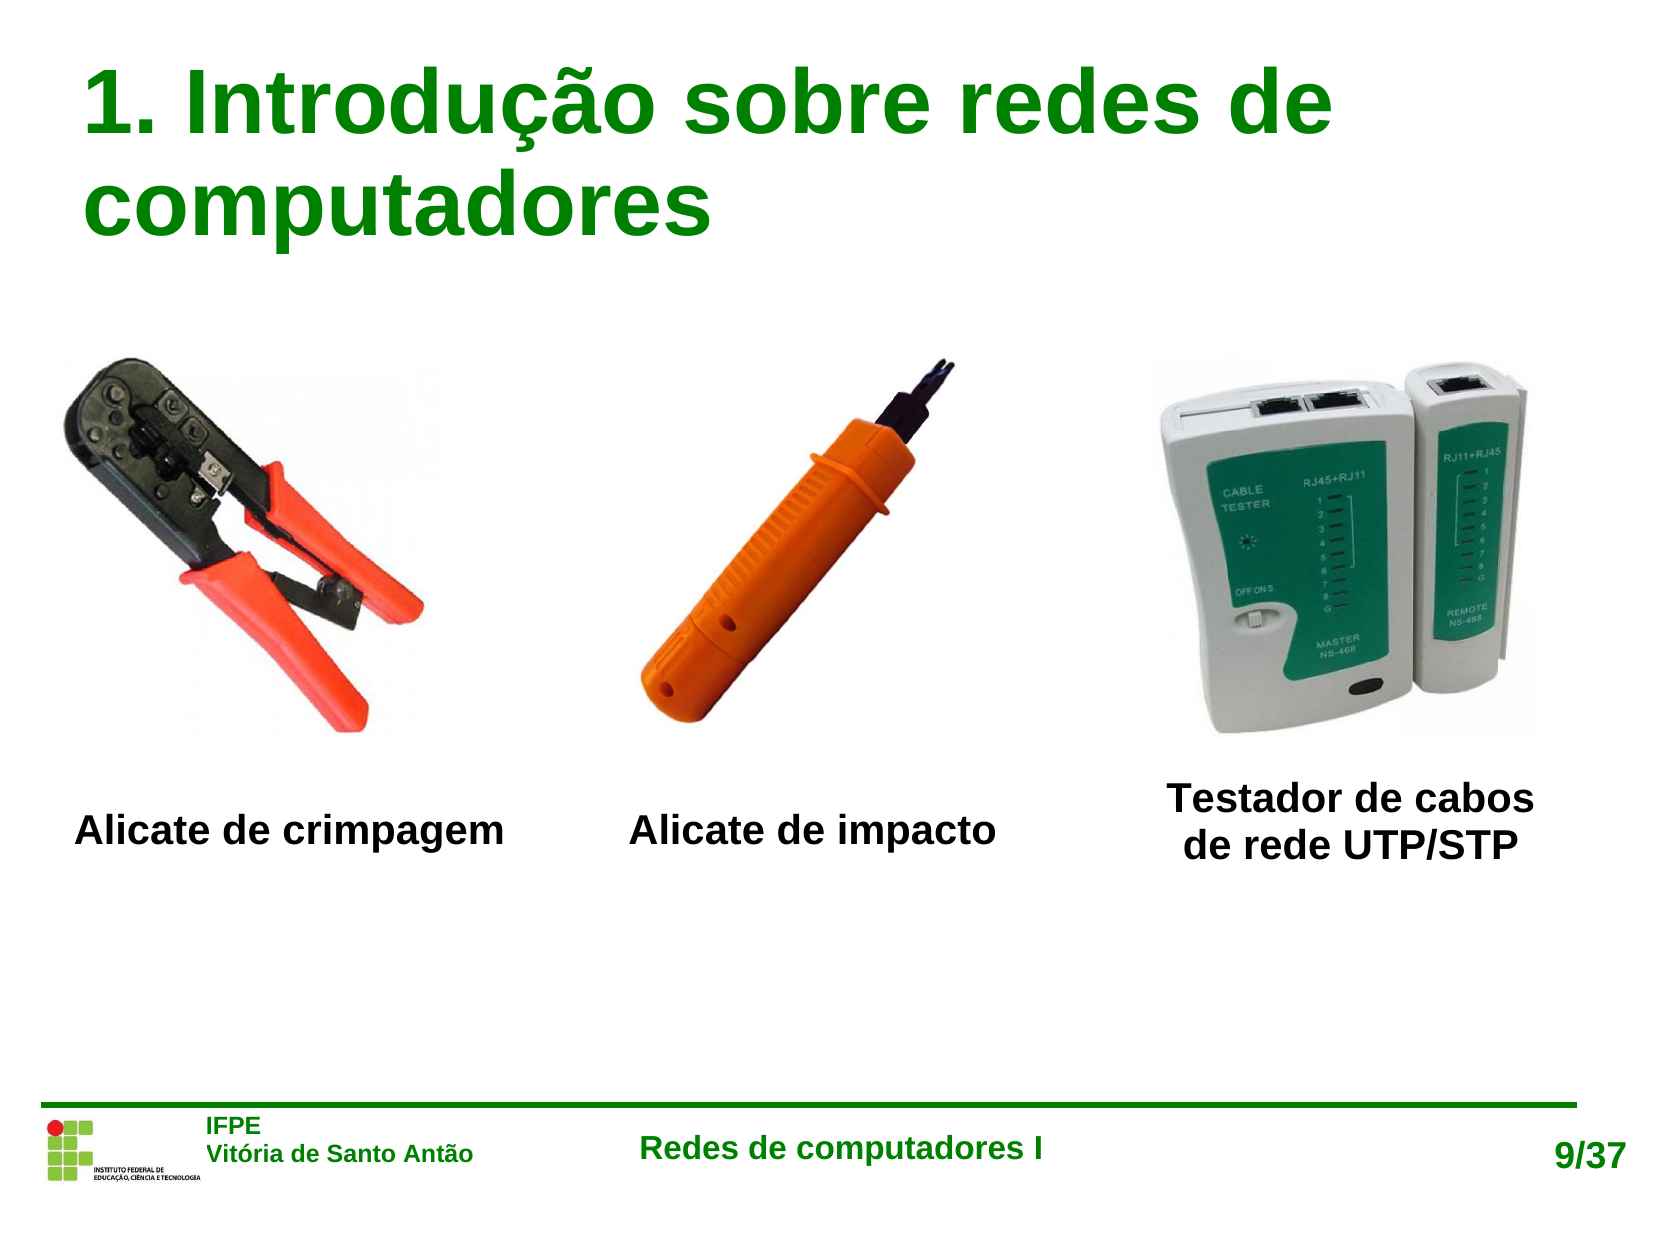

# 1. Introdução sobre redes de computadores
Testador de cabos de rede UTP/STP
Alicate de crimpagem
Alicate de impacto